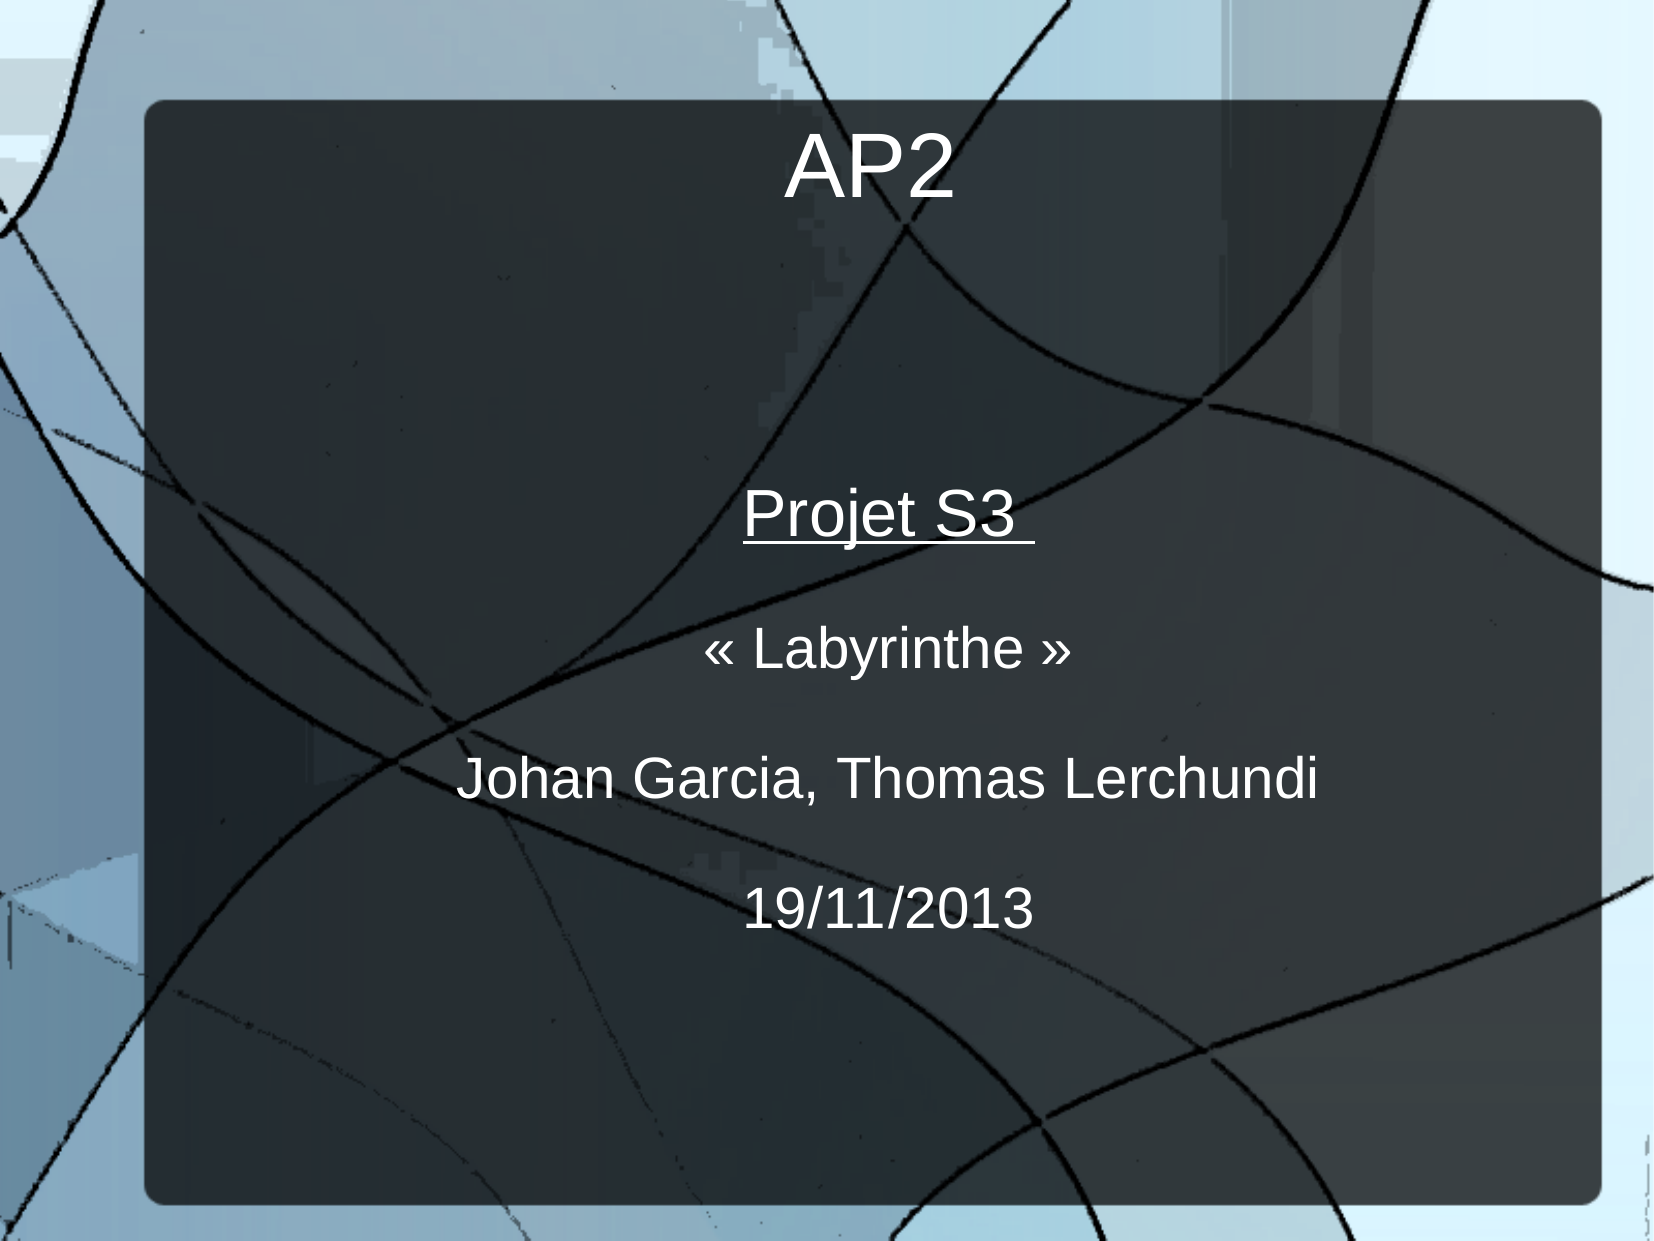

# AP2
Projet S3
« Labyrinthe »
Johan Garcia, Thomas Lerchundi
19/11/2013